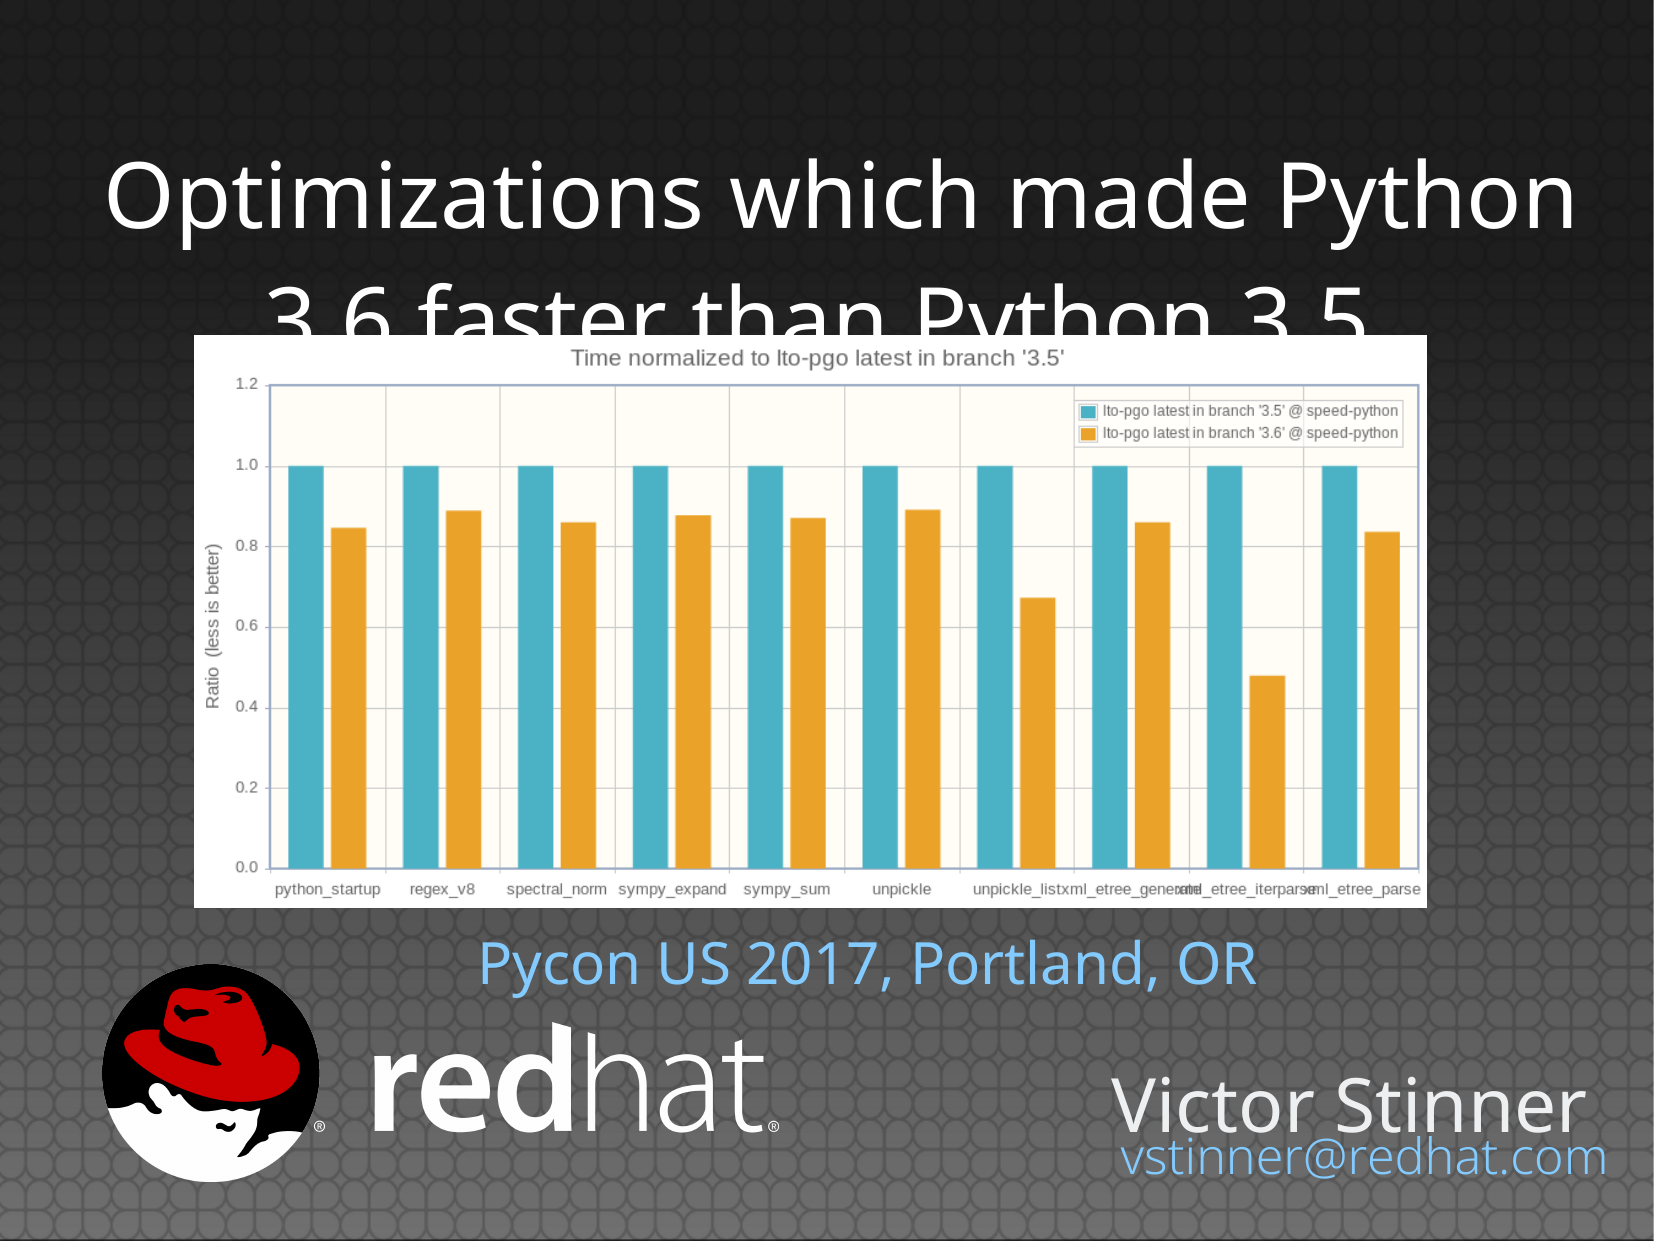

Optimizations which made Python 3.6 faster than Python 3.5
# Pycon US 2017, Portland, OR
Victor Stinner
vstinner@redhat.com